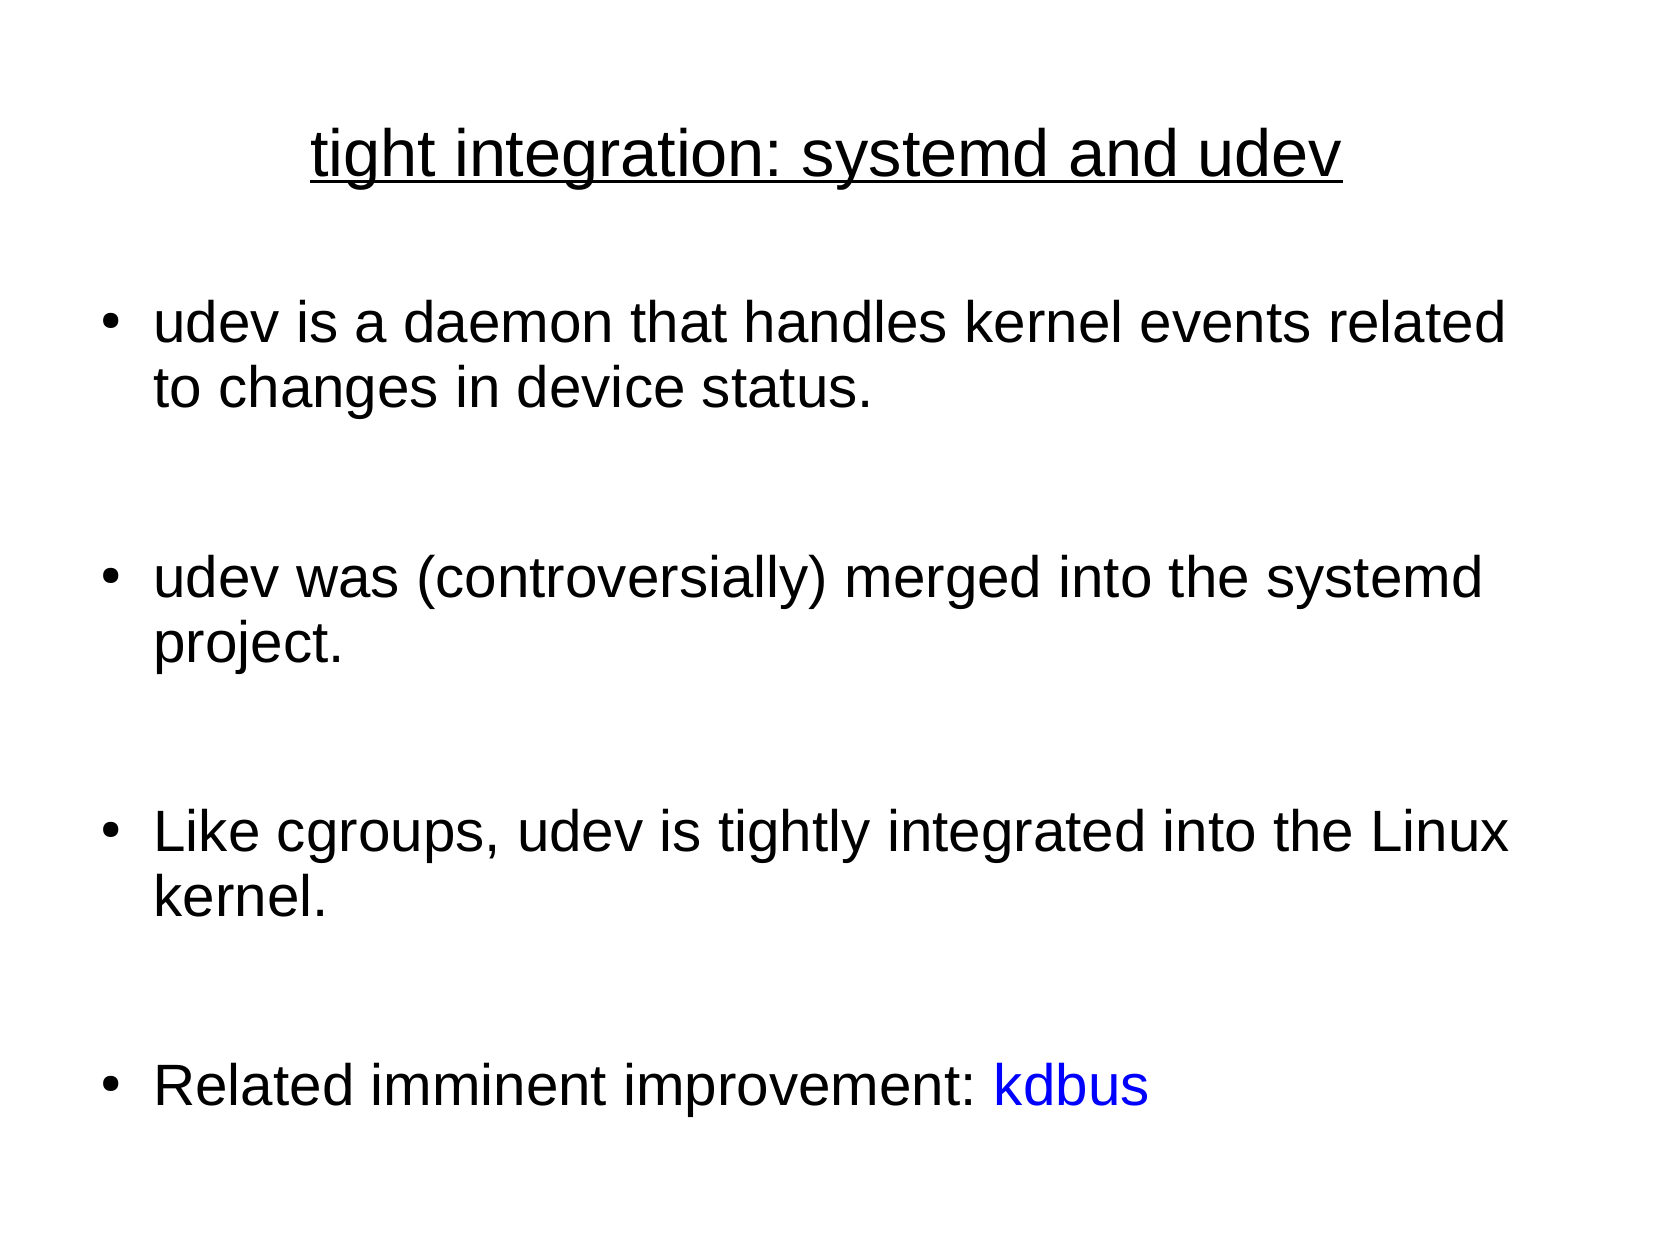

# tight integration: systemd and udev
udev is a daemon that handles kernel events related to changes in device status.
udev was (controversially) merged into the systemd project.
Like cgroups, udev is tightly integrated into the Linux kernel.
Related imminent improvement: kdbus